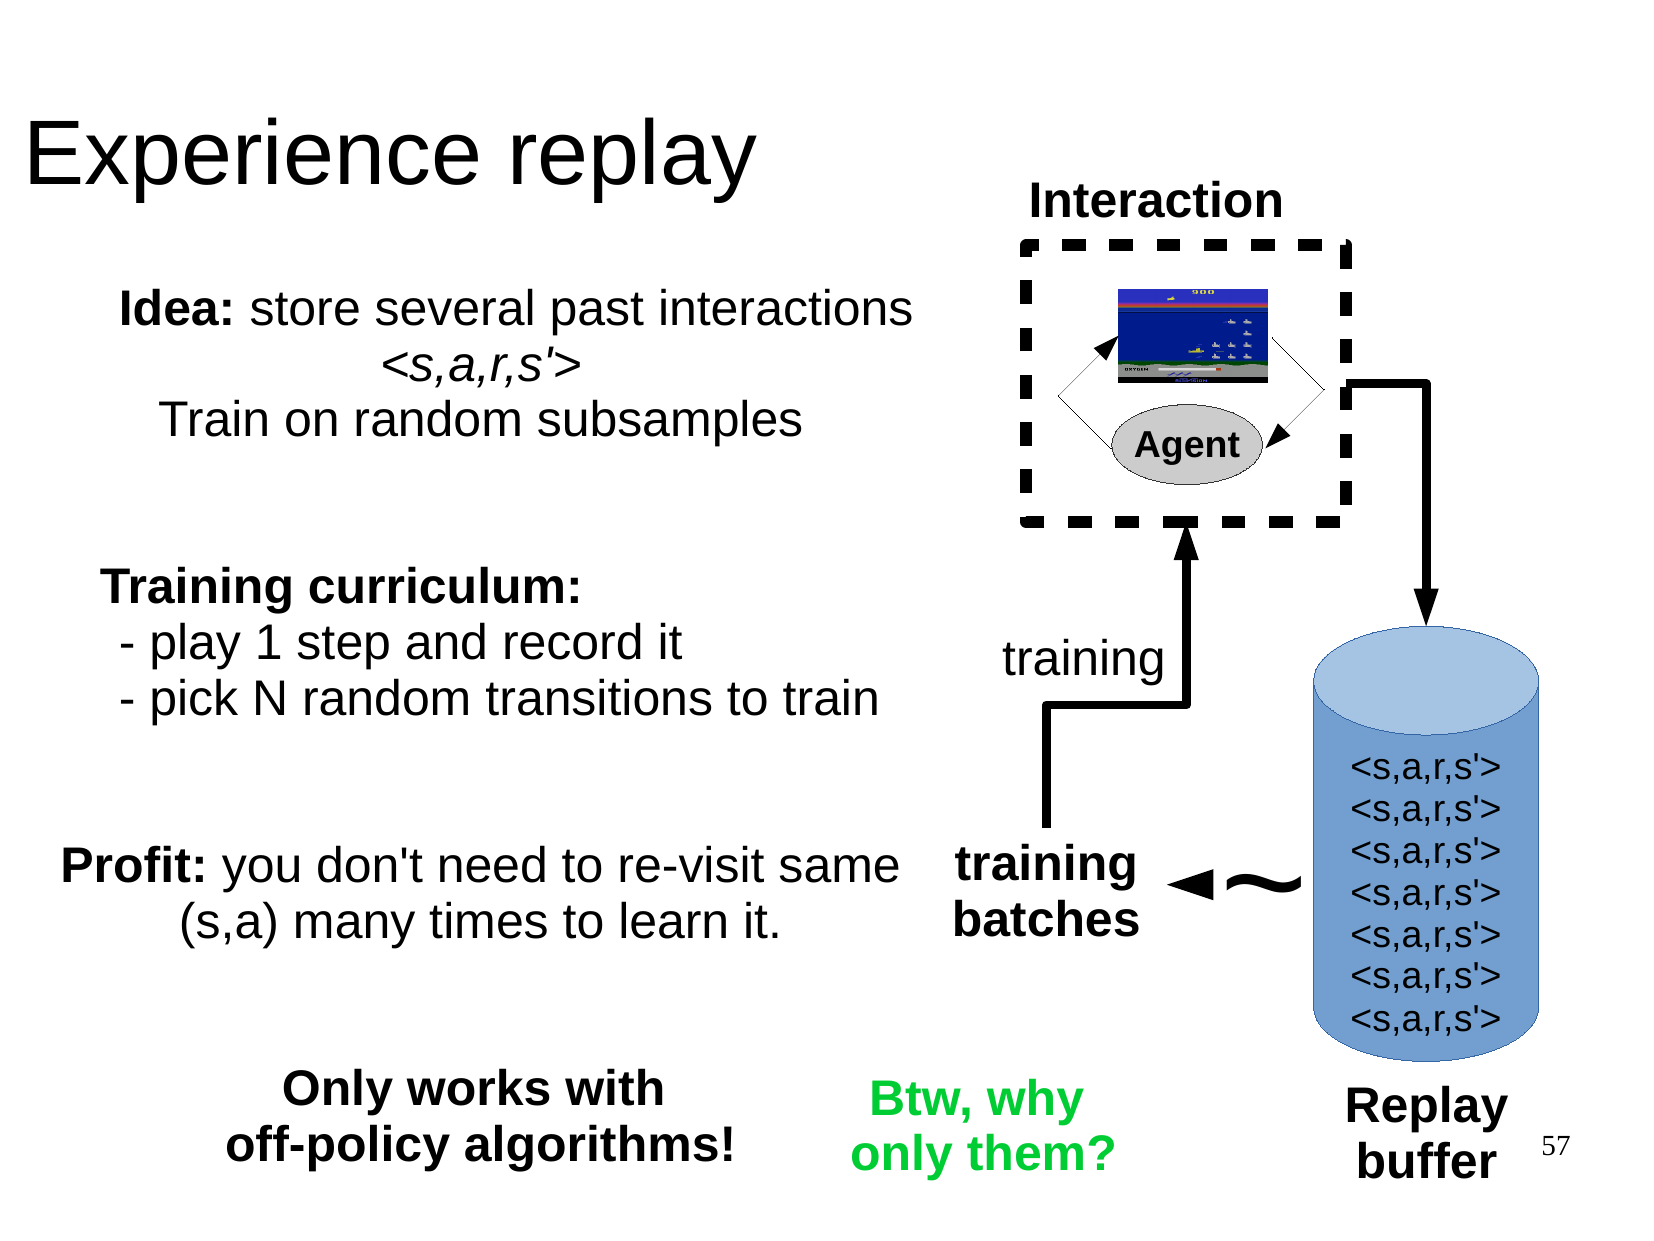

# Experience replay
Interaction
	Idea: store several past interactions
<s,a,r,s'>
Train on random subsamples
 Training curriculum:
	- play 1 step and record it
	- pick N random transitions to train
Profit: you don't need to re-visit same (s,a) many times to learn it.
Only works with
off-policy algorithms!
Agent
training
<s,a,r,s'>
<s,a,r,s'>
<s,a,r,s'>
<s,a,r,s'>
<s,a,r,s'>
<s,a,r,s'>
<s,a,r,s'>
~
training
batches
Btw, why
only them?
Replay
buffer
57